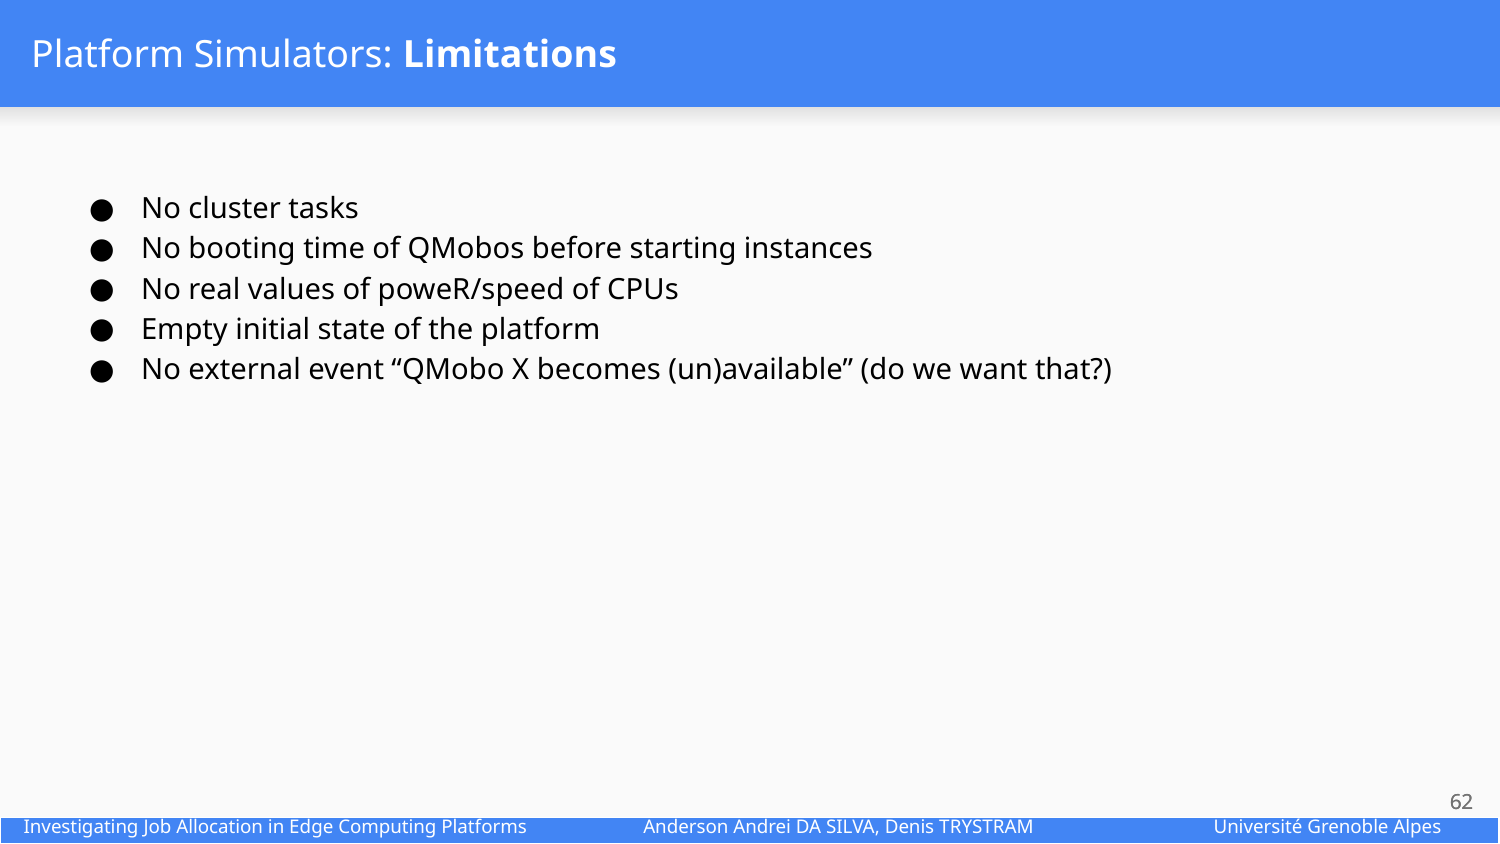

# Platform Simulators: Limitations
No cluster tasks
No booting time of QMobos before starting instances
No real values of poweR/speed of CPUs
Empty initial state of the platform
No external event “QMobo X becomes (un)available” (do we want that?)
Investigating Job Allocation in Edge Computing Platforms
Anderson Andrei DA SILVA, Denis TRYSTRAM
Université Grenoble Alpes